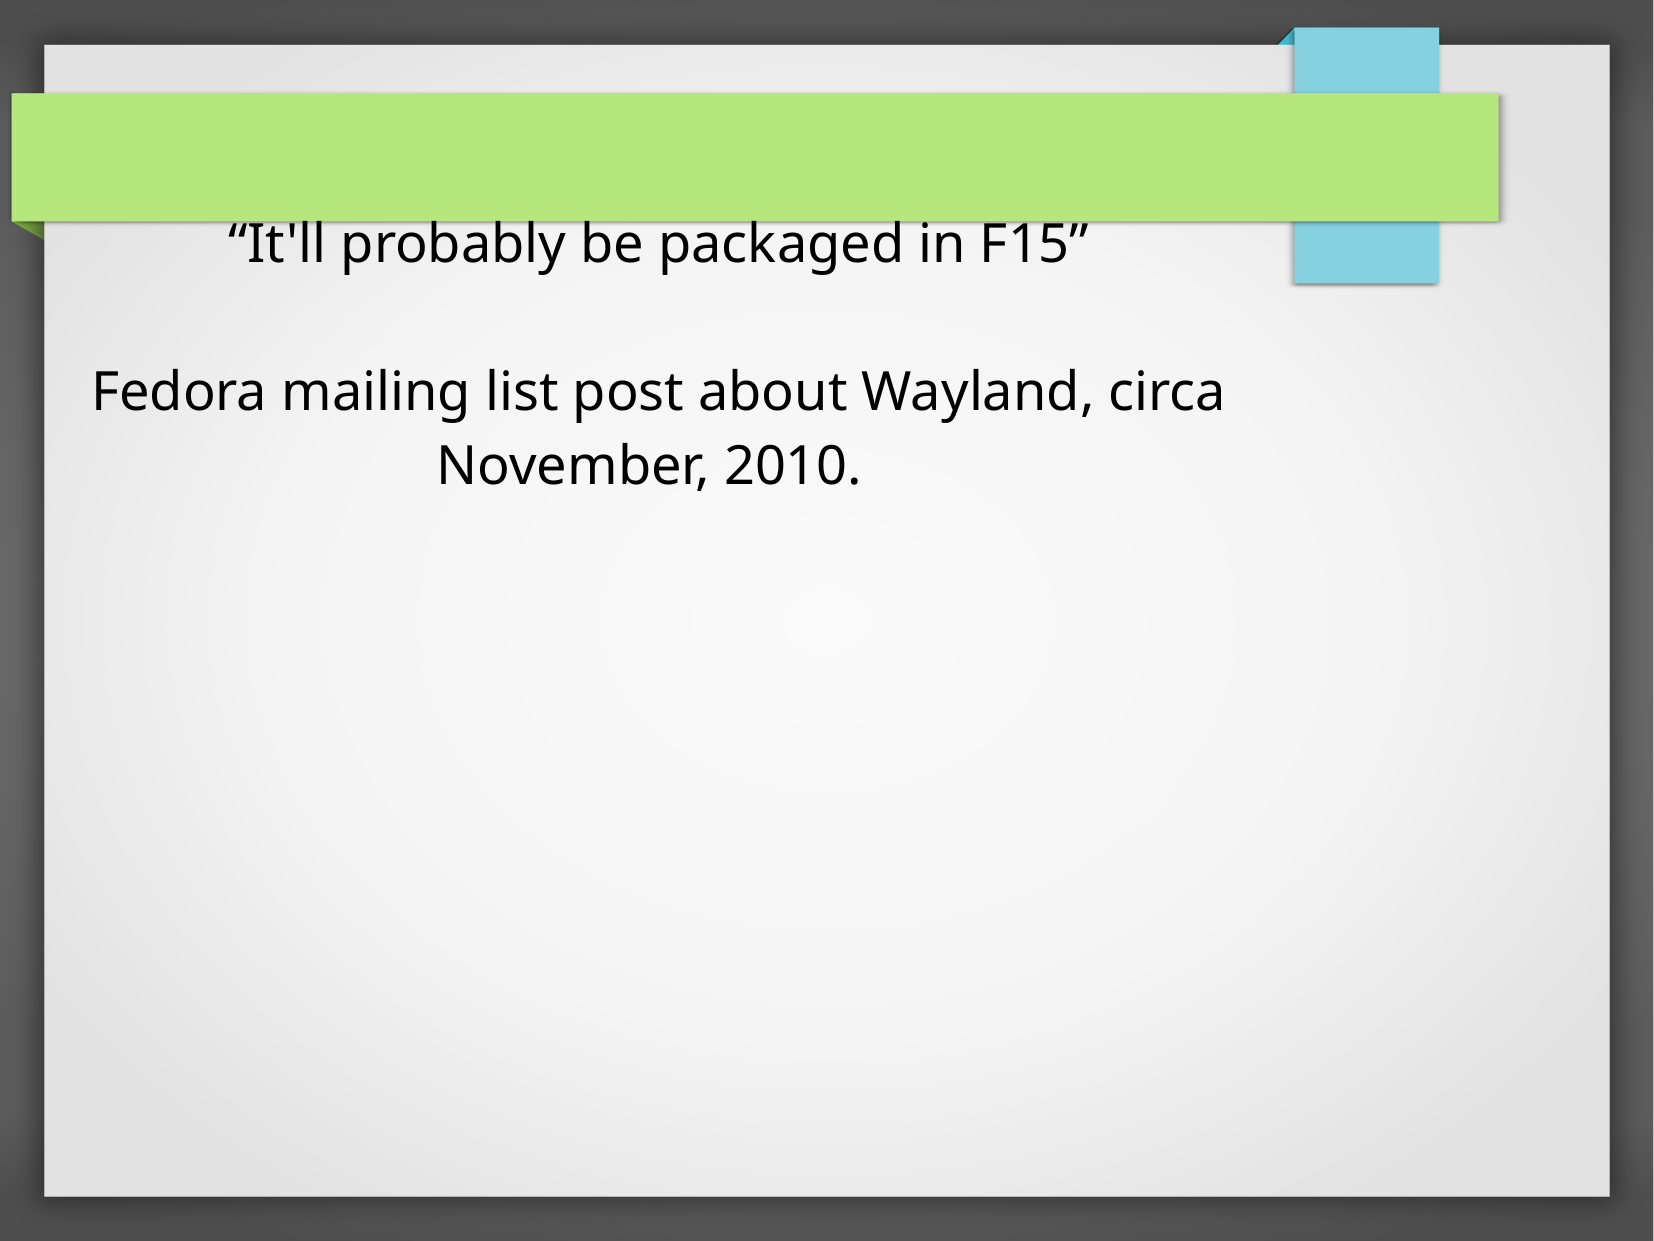

# “It'll probably be packaged in F15”
Fedora mailing list post about Wayland, circa November, 2010.